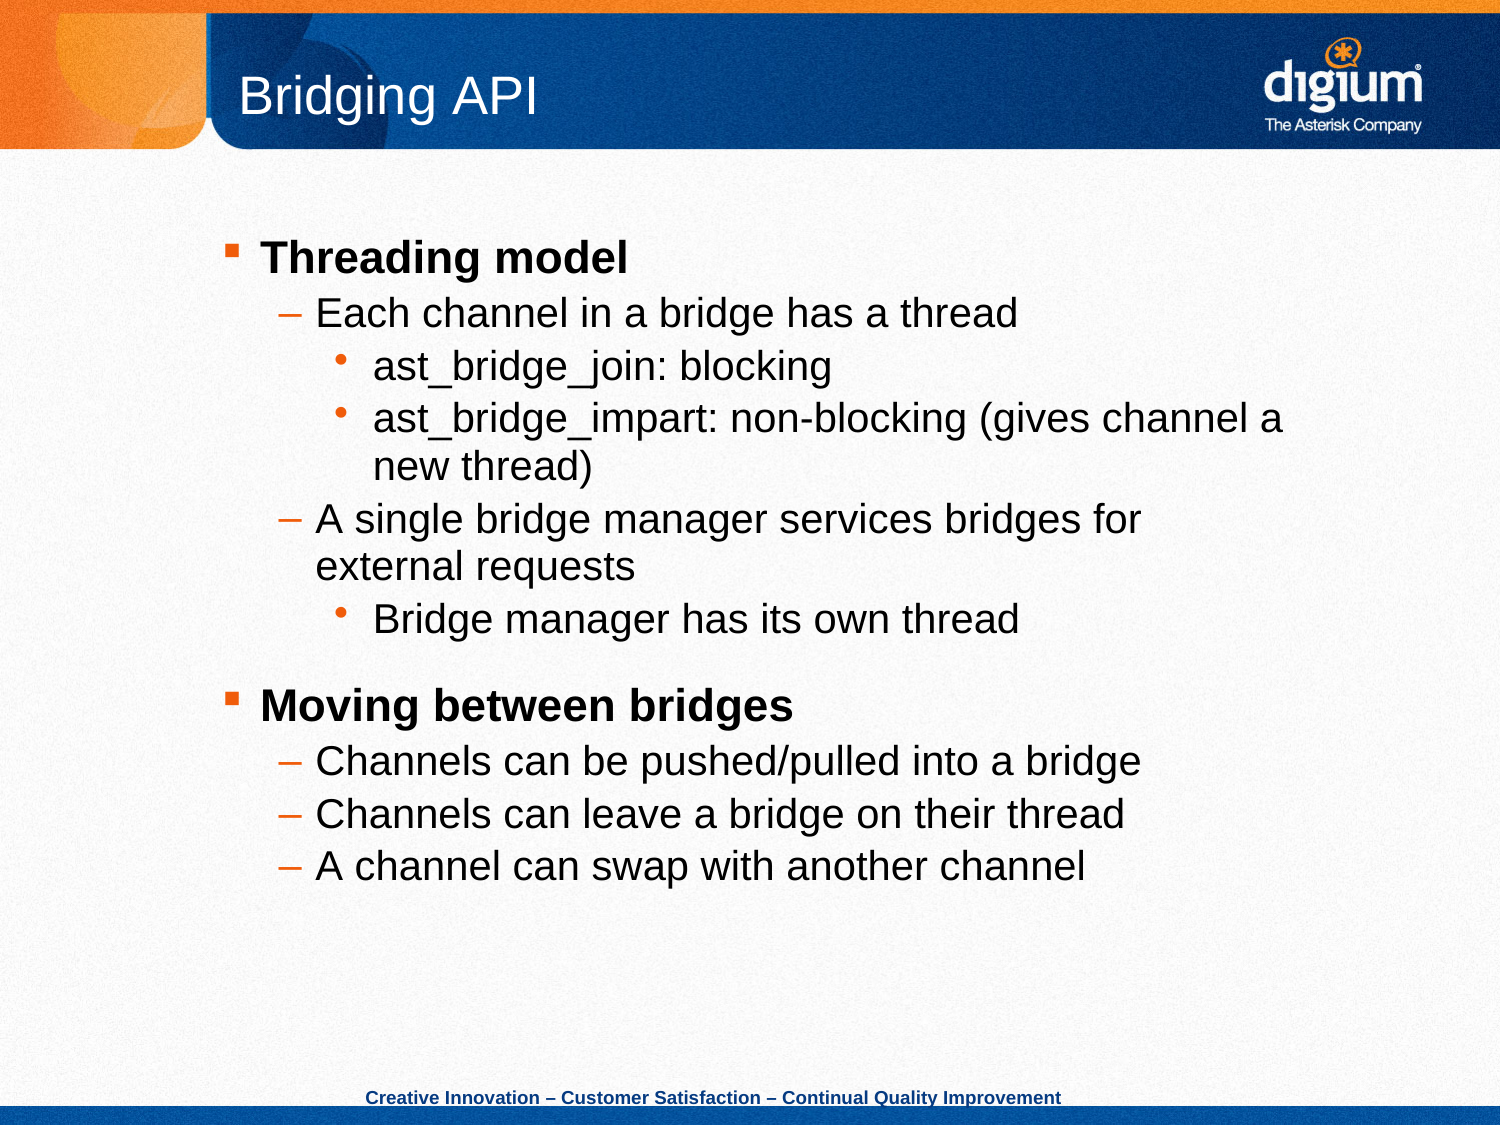

# Bridging API
Threading model
Each channel in a bridge has a thread
ast_bridge_join: blocking
ast_bridge_impart: non-blocking (gives channel a new thread)
A single bridge manager services bridges for external requests
Bridge manager has its own thread
Moving between bridges
Channels can be pushed/pulled into a bridge
Channels can leave a bridge on their thread
A channel can swap with another channel